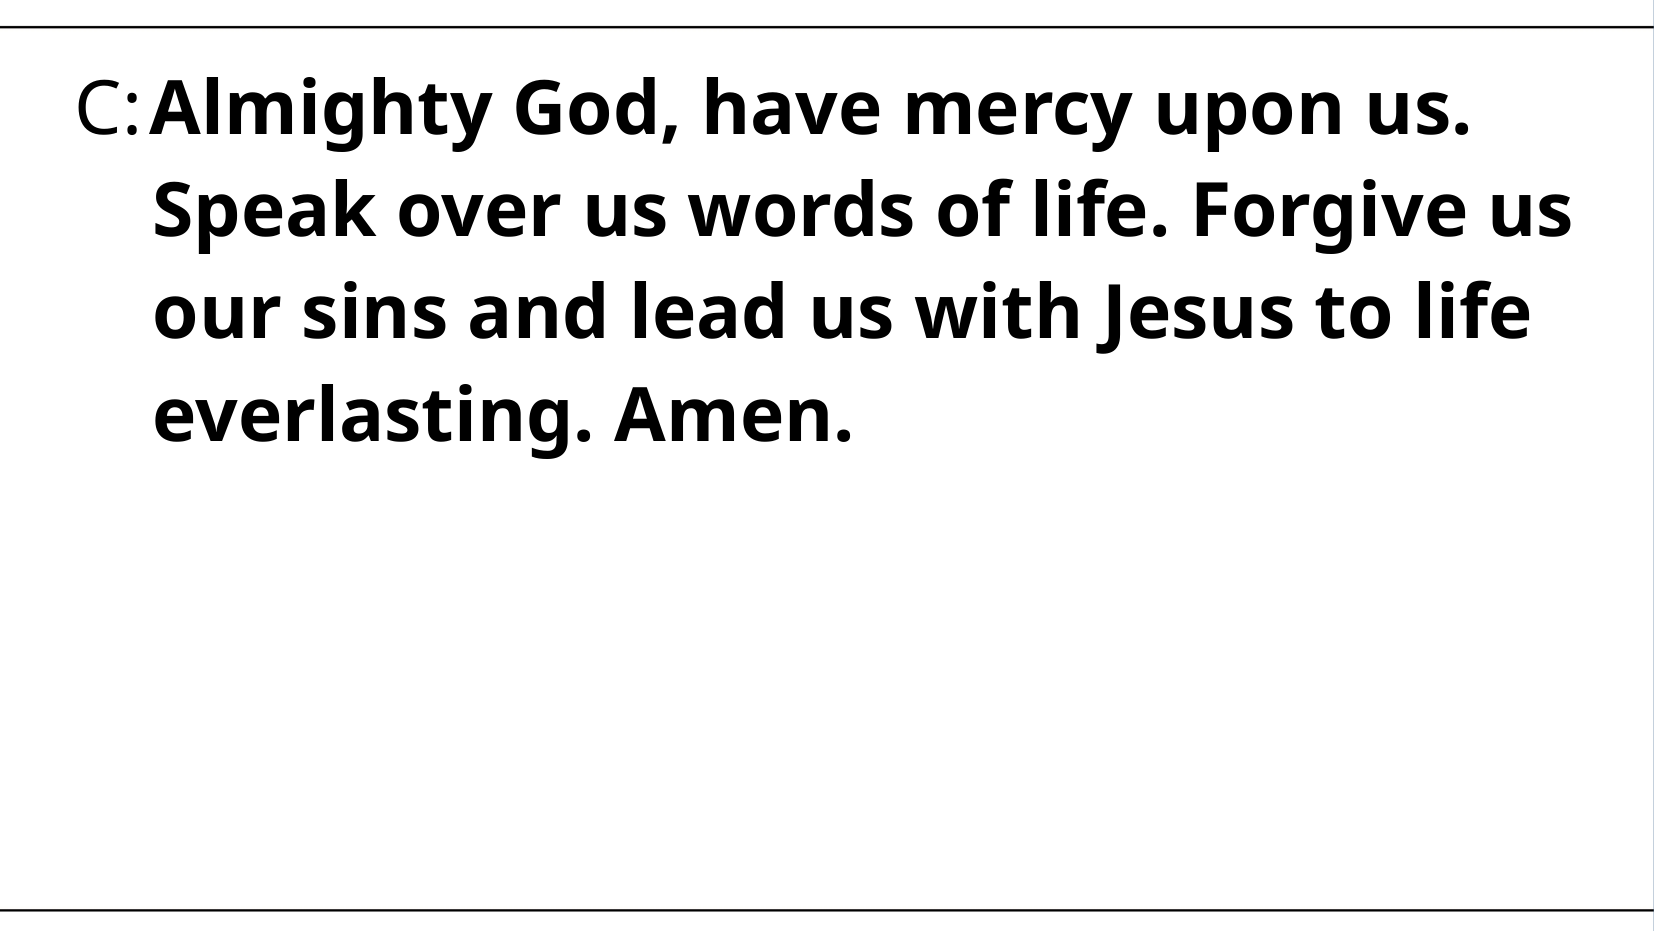

C:	Almighty God, have mercy upon us.
 Speak over us words of life. Forgive us
 our sins and lead us with Jesus to life
 everlasting. Amen.